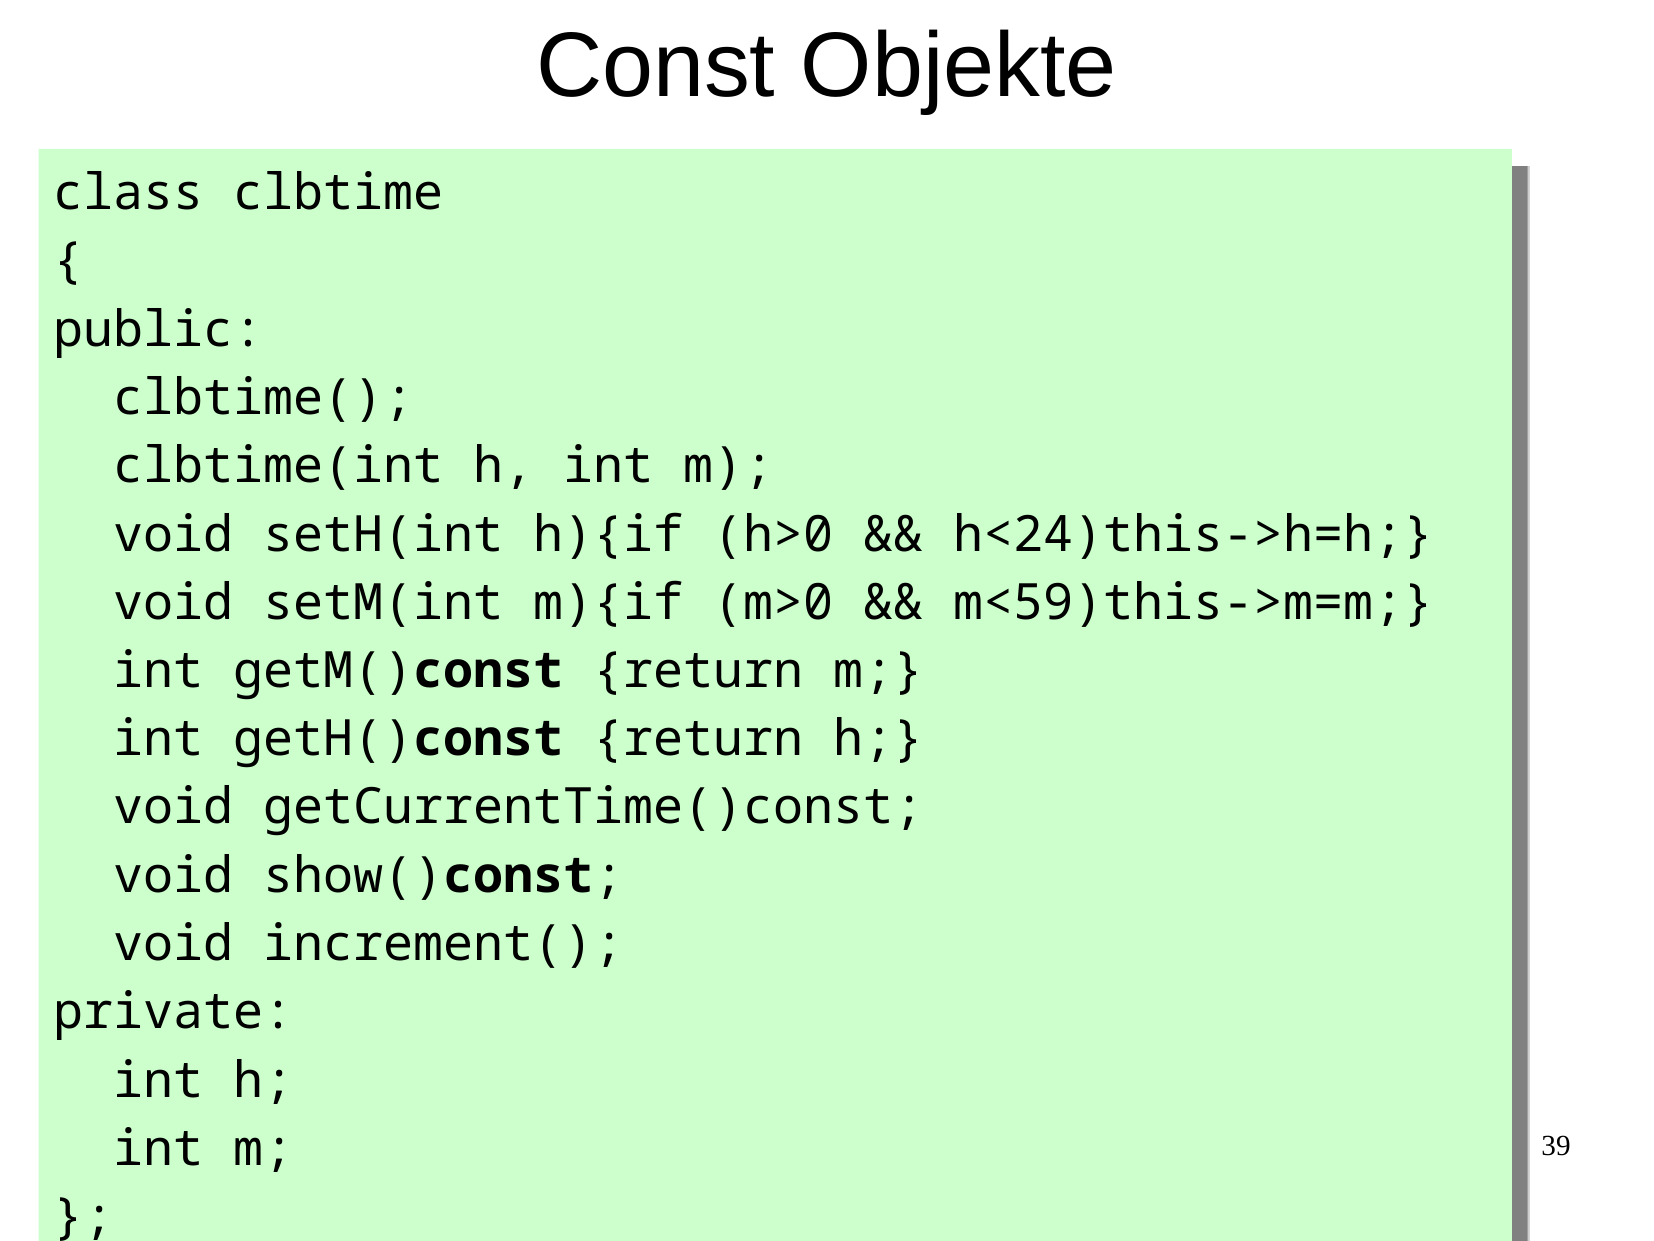

# Const Objekte
class clbtime
{
public:
 clbtime();
 clbtime(int h, int m);
 void setH(int h){if (h>0 && h<24)this->h=h;}
 void setM(int m){if (m>0 && m<59)this->m=m;}
 int getM()const {return m;}
 int getH()const {return h;}
 void getCurrentTime()const;
 void show()const;
 void increment();
private:
 int h;
 int m;
};
39